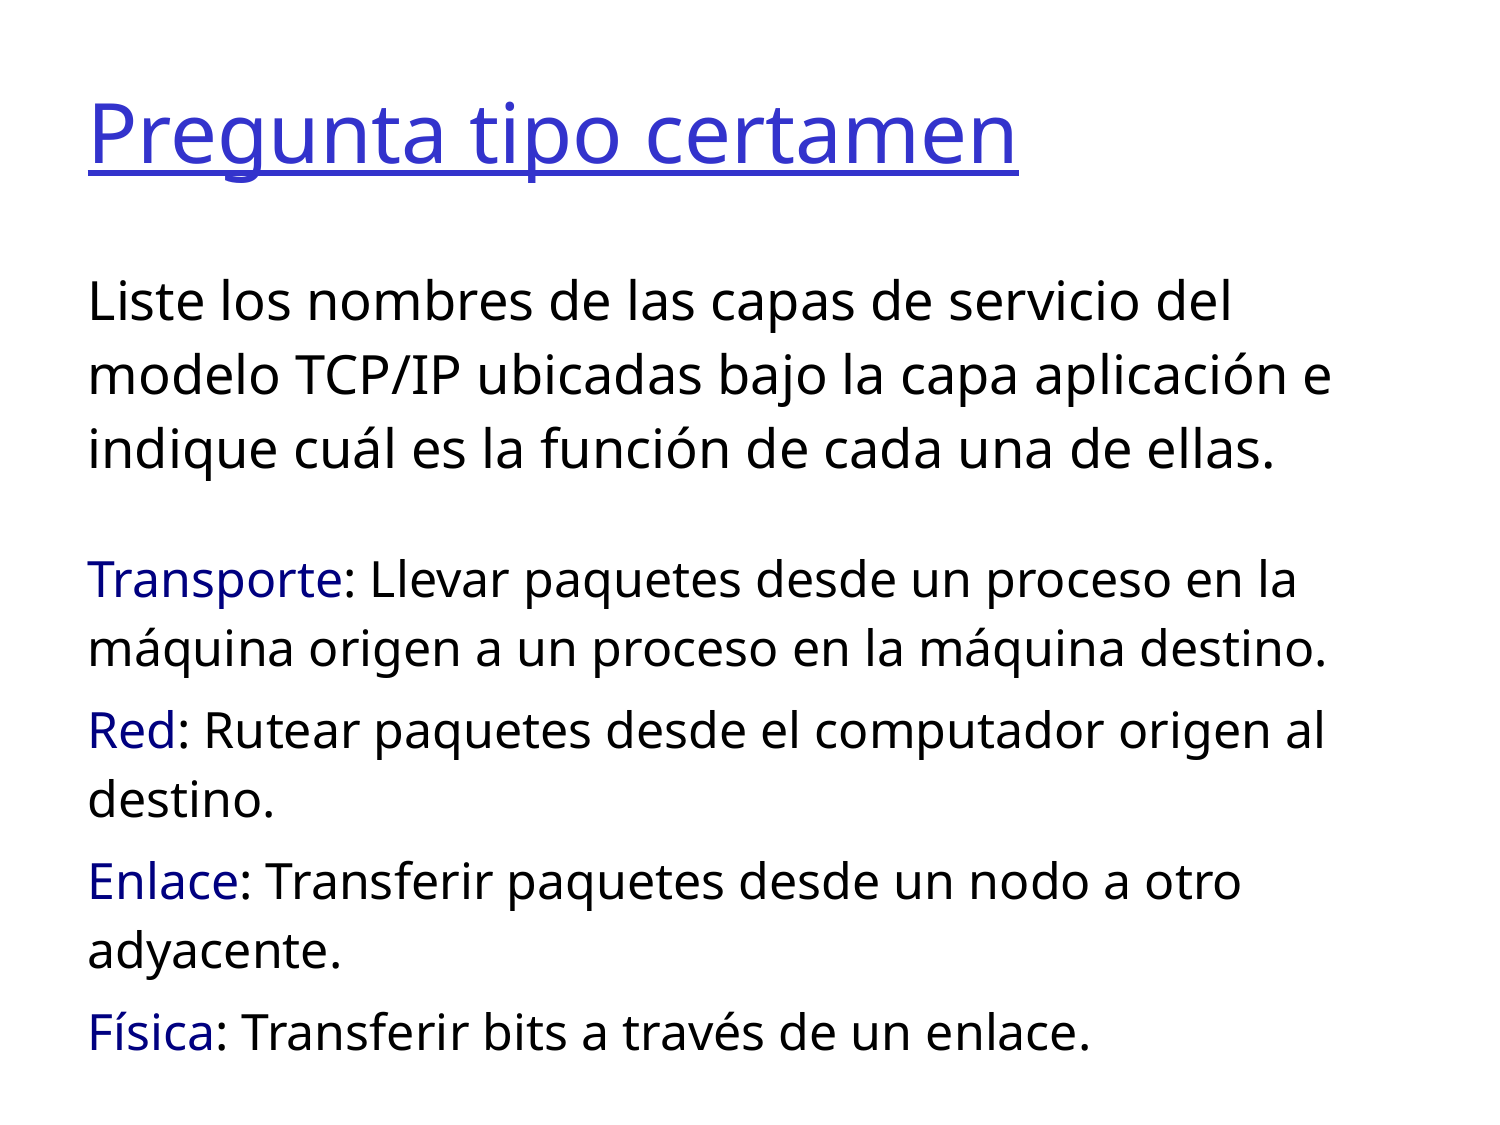

# Pregunta tipo certamen
Liste los nombres de las capas de servicio del modelo TCP/IP ubicadas bajo la capa aplicación e indique cuál es la función de cada una de ellas.
Transporte: Llevar paquetes desde un proceso en la máquina origen a un proceso en la máquina destino.
Red: Rutear paquetes desde el computador origen al destino.
Enlace: Transferir paquetes desde un nodo a otro adyacente.
Física: Transferir bits a través de un enlace.